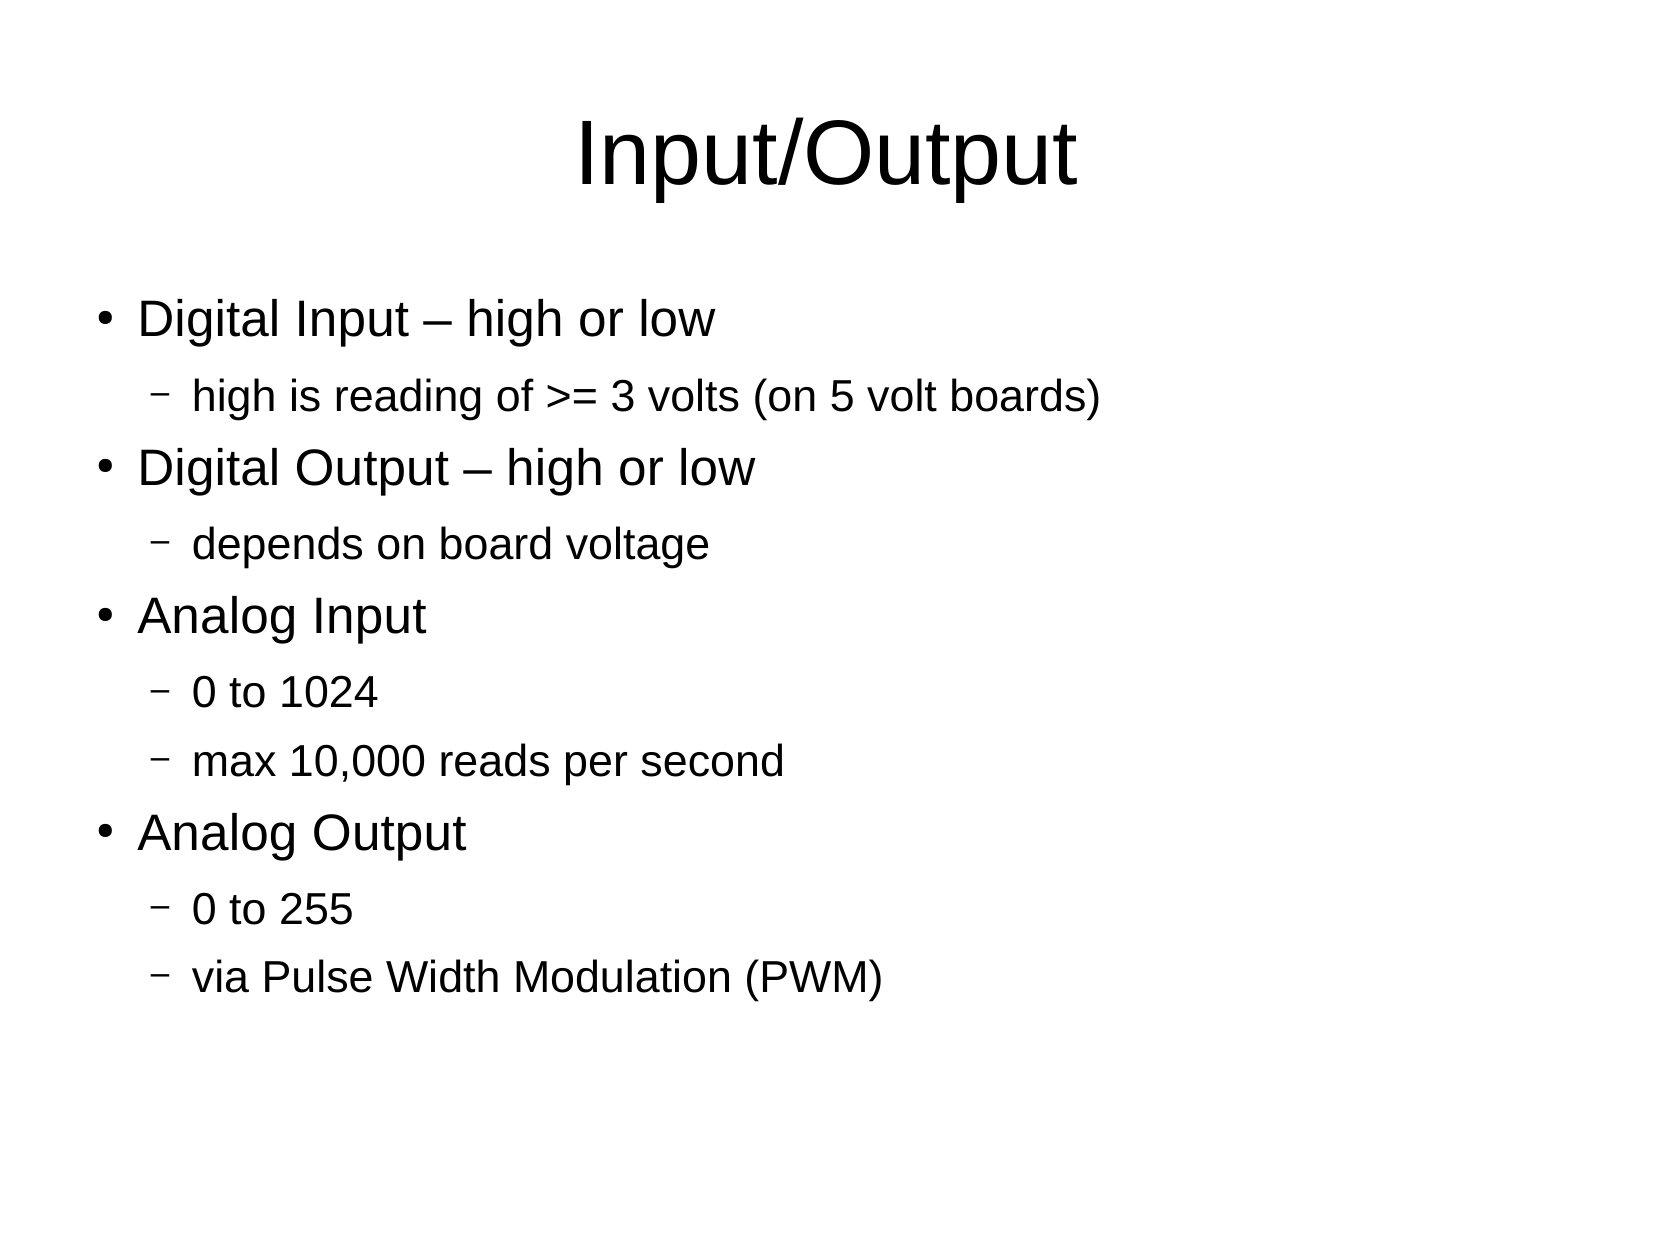

# Input/Output
Digital Input – high or low
high is reading of >= 3 volts (on 5 volt boards)
Digital Output – high or low
depends on board voltage
Analog Input
0 to 1024
max 10,000 reads per second
Analog Output
0 to 255
via Pulse Width Modulation (PWM)